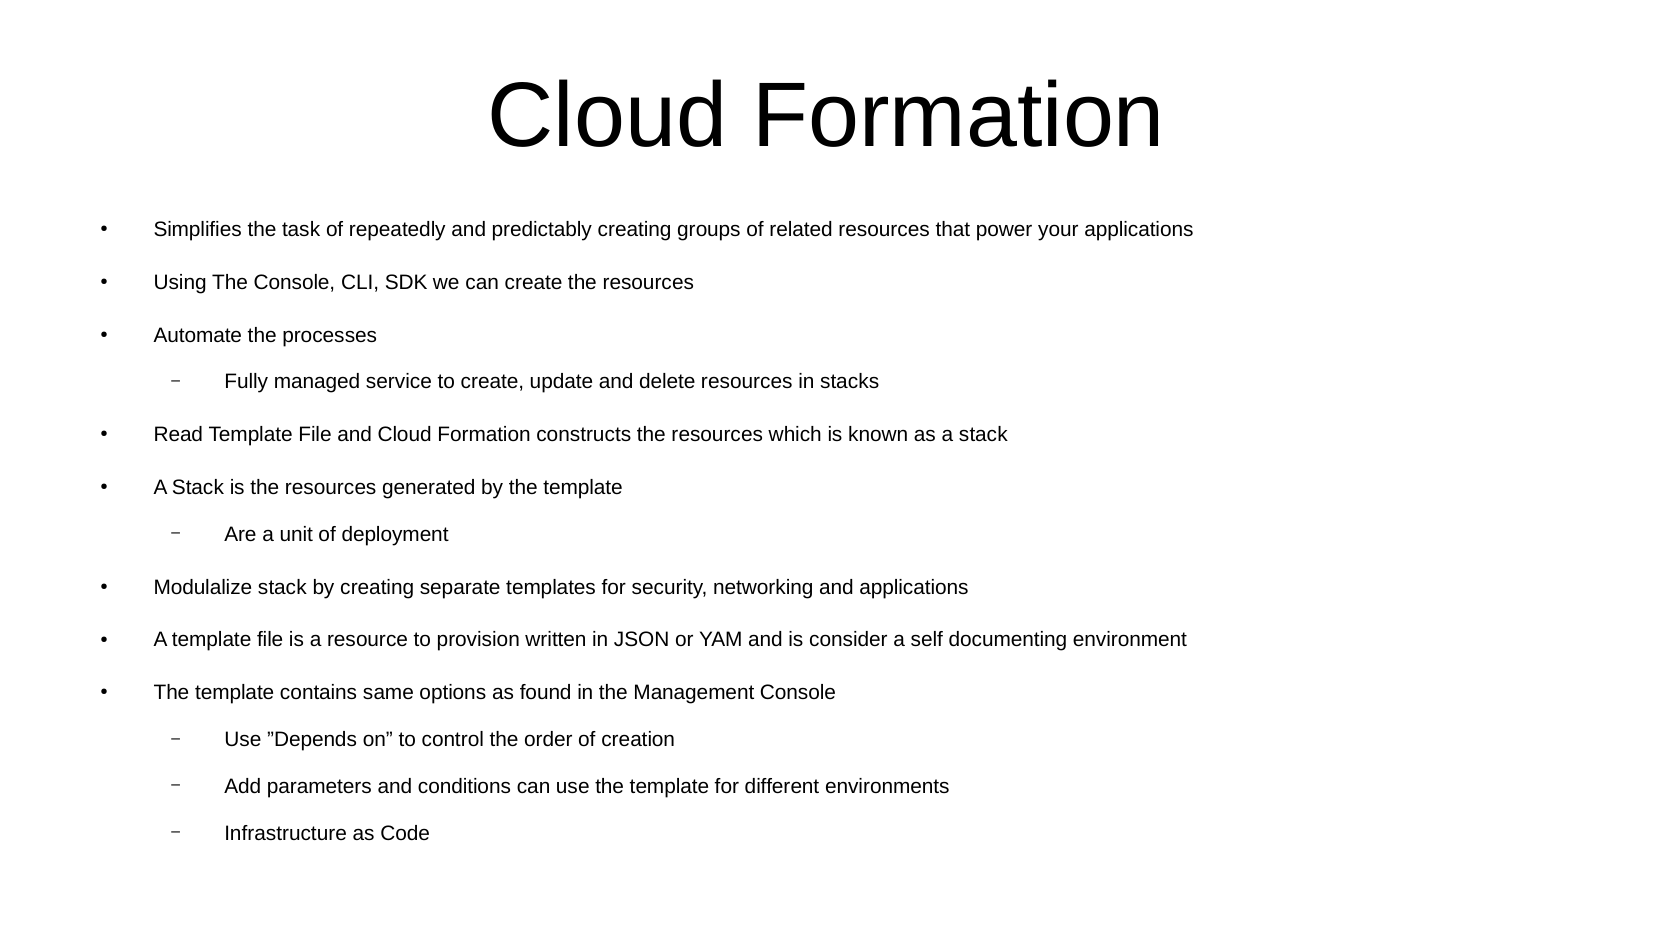

# Cloud Formation
Simplifies the task of repeatedly and predictably creating groups of related resources that power your applications
Using The Console, CLI, SDK we can create the resources
Automate the processes
Fully managed service to create, update and delete resources in stacks
Read Template File and Cloud Formation constructs the resources which is known as a stack
A Stack is the resources generated by the template
Are a unit of deployment
Modulalize stack by creating separate templates for security, networking and applications
A template file is a resource to provision written in JSON or YAM and is consider a self documenting environment
The template contains same options as found in the Management Console
Use ”Depends on” to control the order of creation
Add parameters and conditions can use the template for different environments
Infrastructure as Code